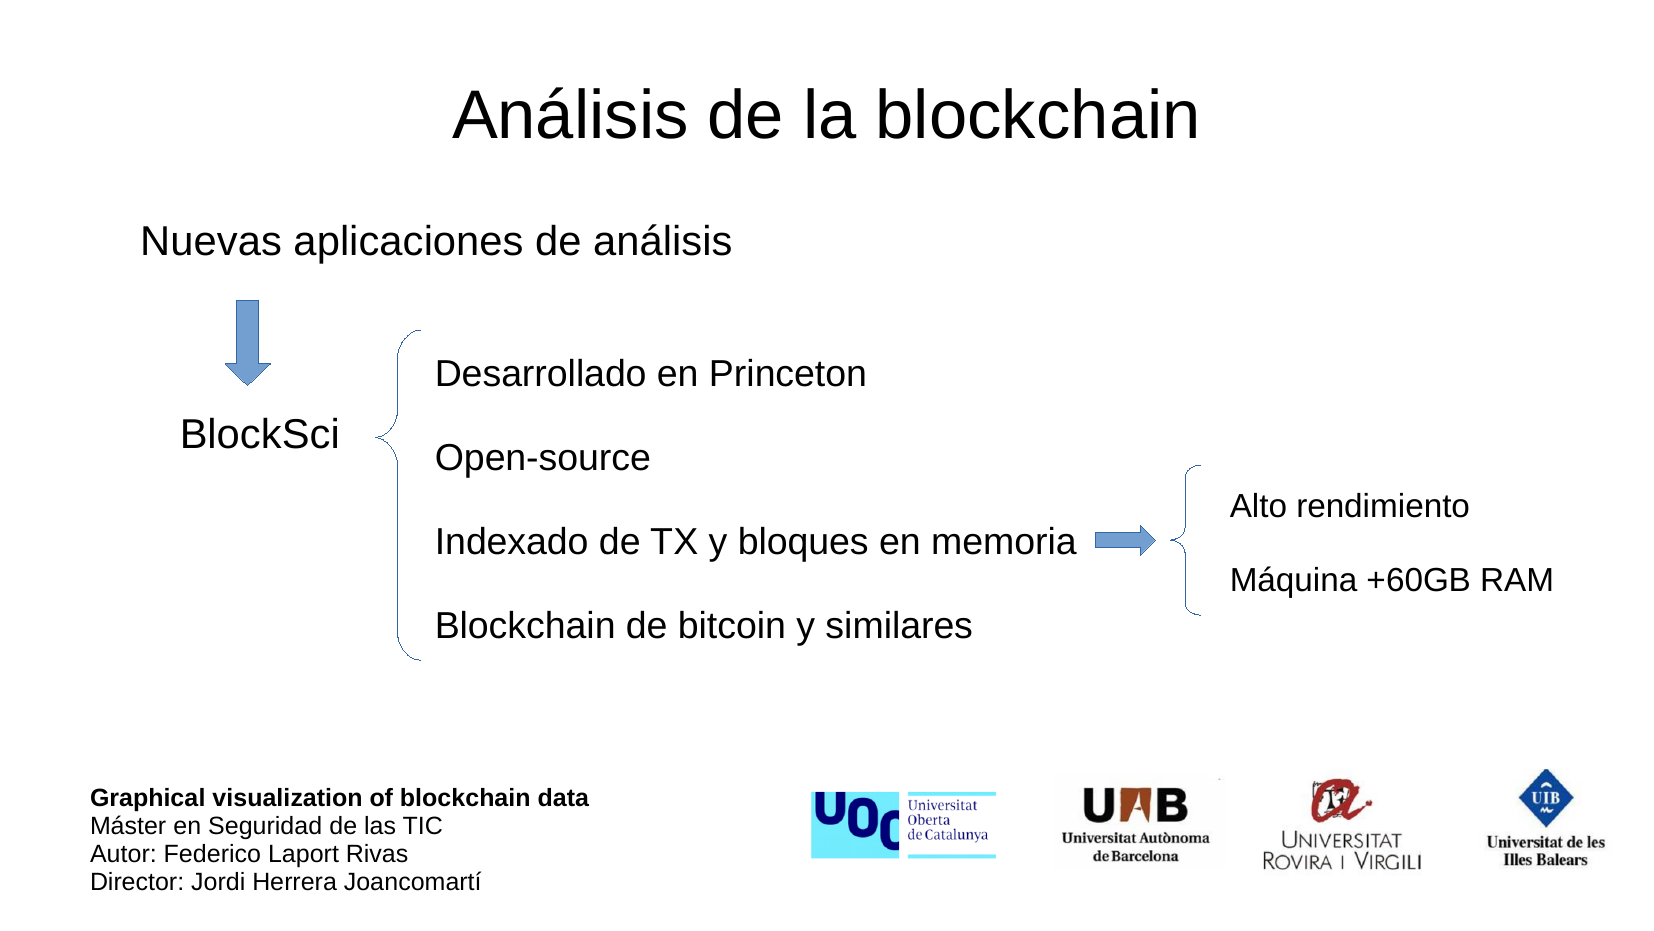

# Análisis de la blockchain
Nuevas aplicaciones de análisis
Desarrollado en Princeton
Open-source
Indexado de TX y bloques en memoria
Blockchain de bitcoin y similares
BlockSci
Alto rendimiento
Máquina +60GB RAM
Graphical visualization of blockchain data
Máster en Seguridad de las TIC
Autor: Federico Laport Rivas
Director: Jordi Herrera Joancomartí